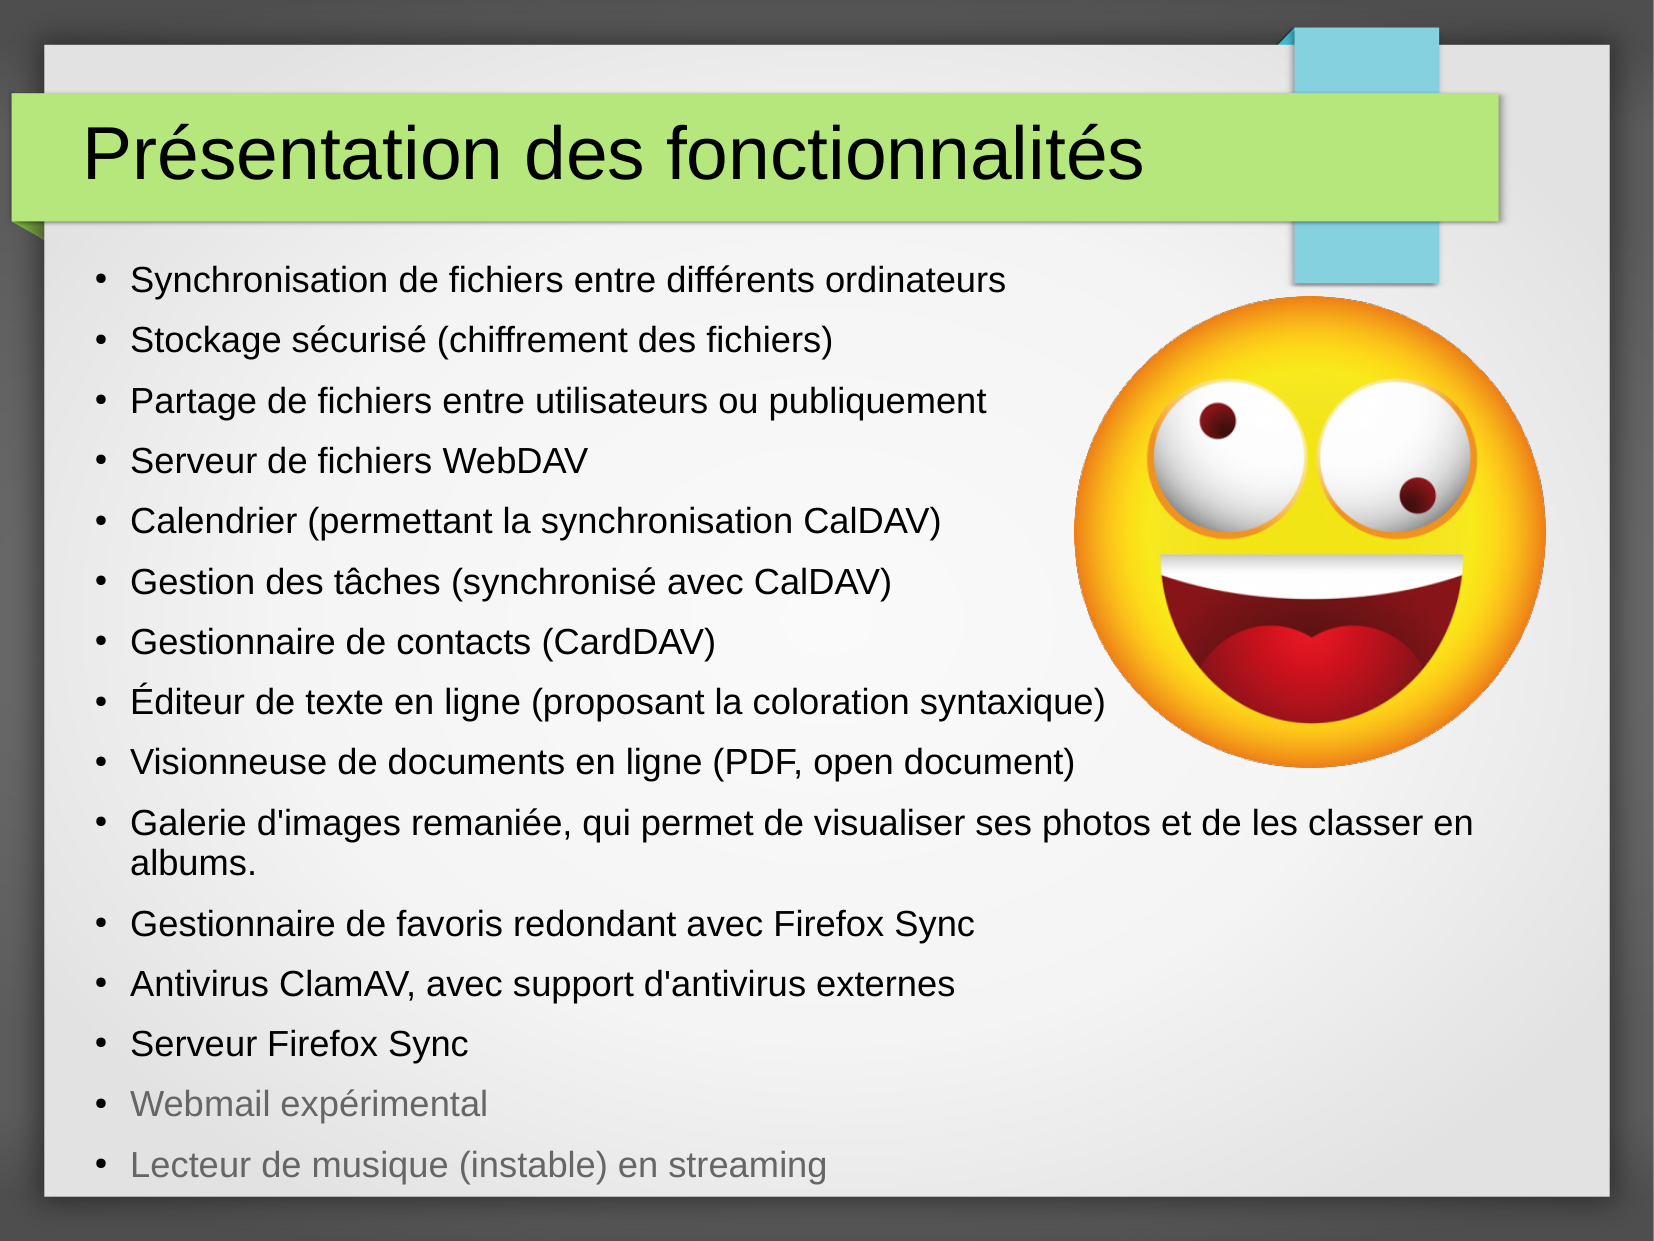

# Présentation des fonctionnalités
Synchronisation de fichiers entre différents ordinateurs
Stockage sécurisé (chiffrement des fichiers)
Partage de fichiers entre utilisateurs ou publiquement
Serveur de fichiers WebDAV
Calendrier (permettant la synchronisation CalDAV)
Gestion des tâches (synchronisé avec CalDAV)
Gestionnaire de contacts (CardDAV)
Éditeur de texte en ligne (proposant la coloration syntaxique)
Visionneuse de documents en ligne (PDF, open document)
Galerie d'images remaniée, qui permet de visualiser ses photos et de les classer en albums.
Gestionnaire de favoris redondant avec Firefox Sync
Antivirus ClamAV, avec support d'antivirus externes
Serveur Firefox Sync
Webmail expérimental
Lecteur de musique (instable) en streaming